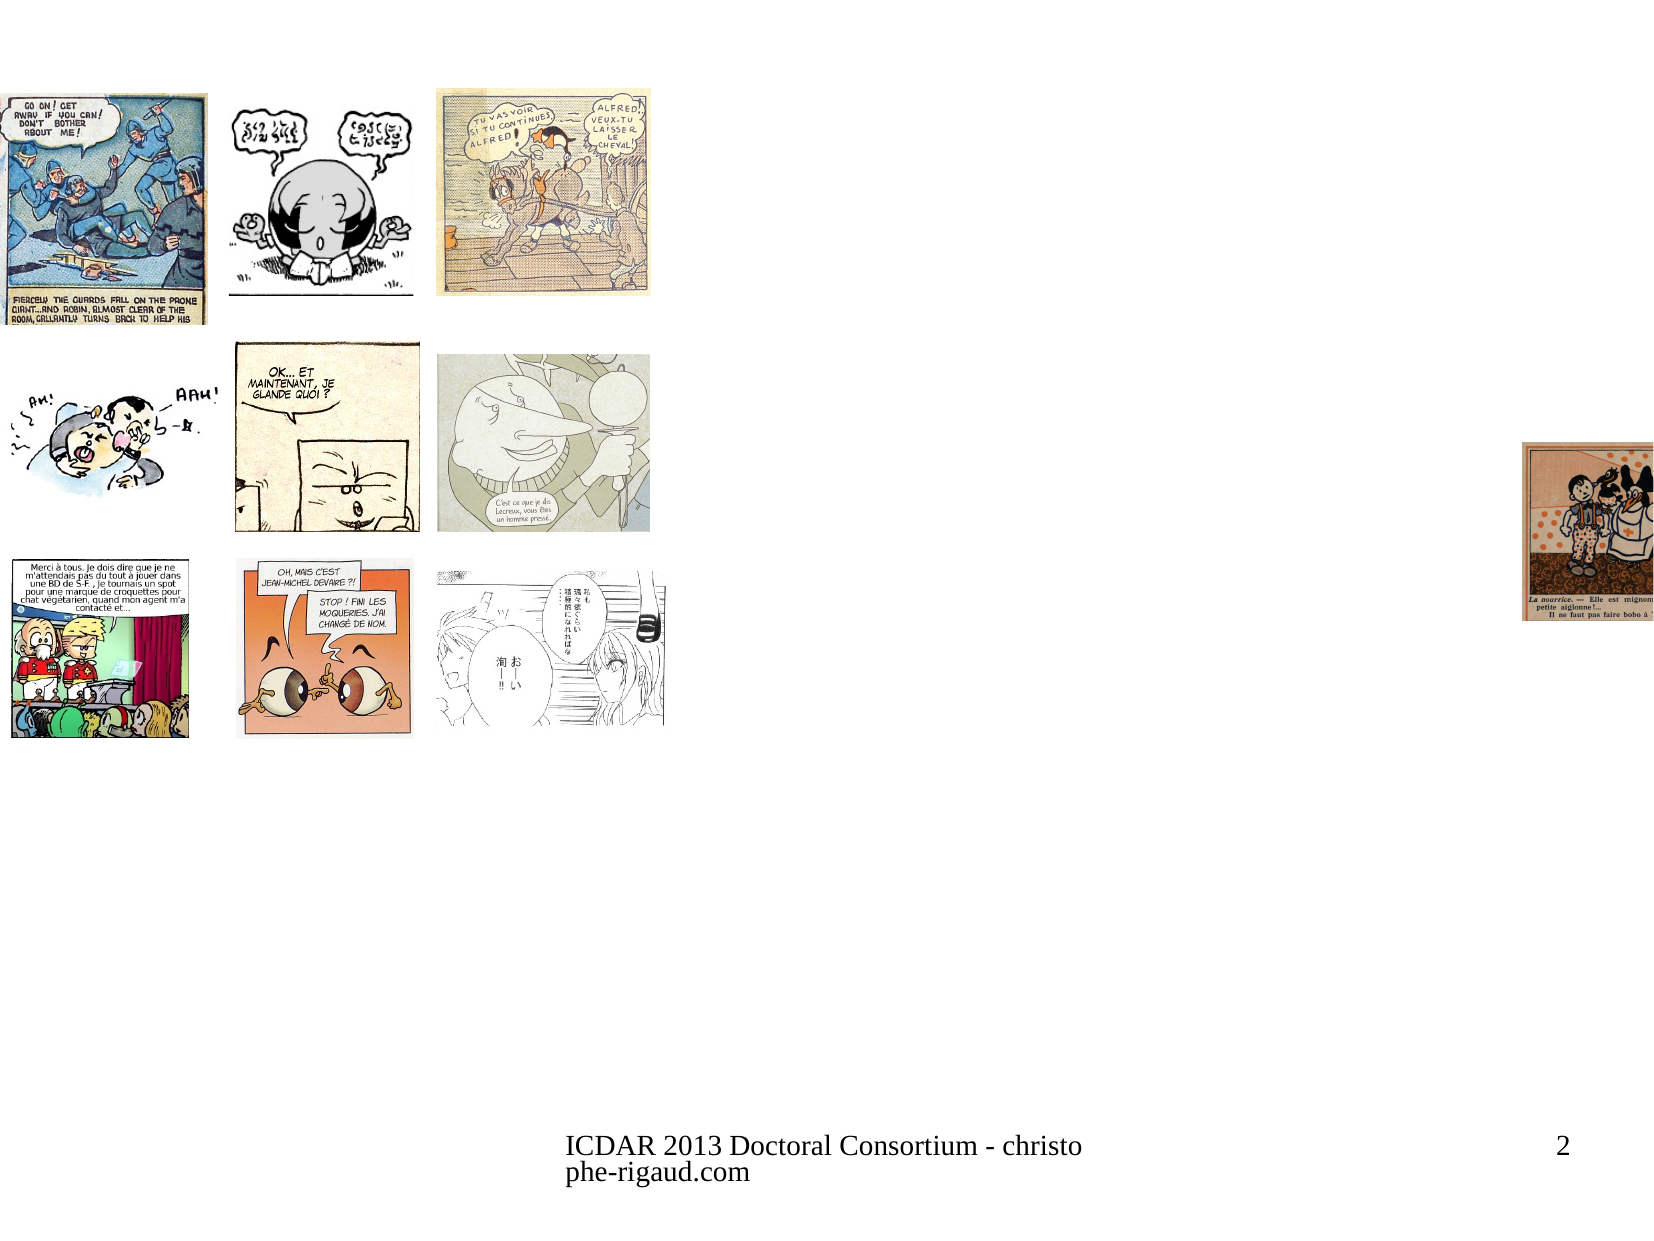

ICDAR 2013 Doctoral Consortium - christophe-rigaud.com
2